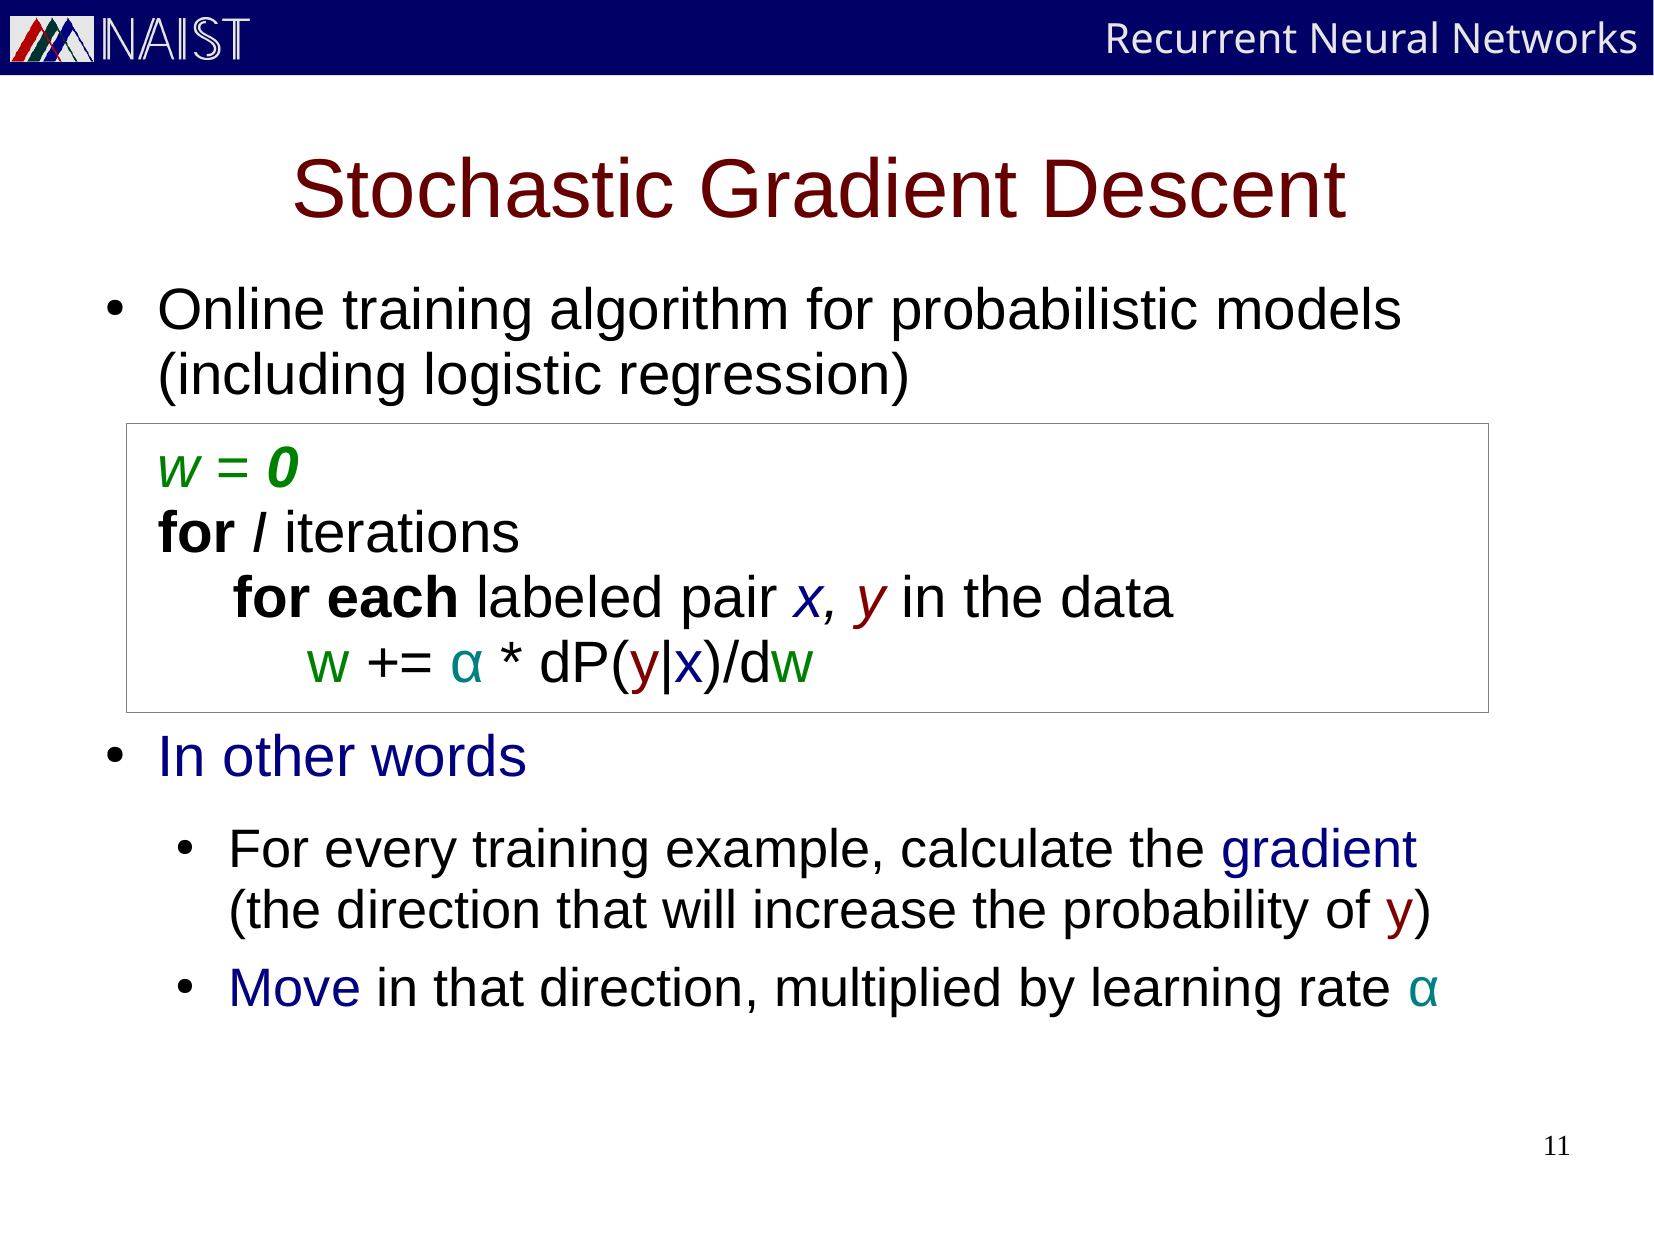

# Stochastic Gradient Descent
Online training algorithm for probabilistic models
(including logistic regression)
w = 0
for I iterations
	for each labeled pair x, y in the data
		w += α * dP(y|x)/dw
In other words
For every training example, calculate the gradient
(the direction that will increase the probability of y)
Move in that direction, multiplied by learning rate α
11